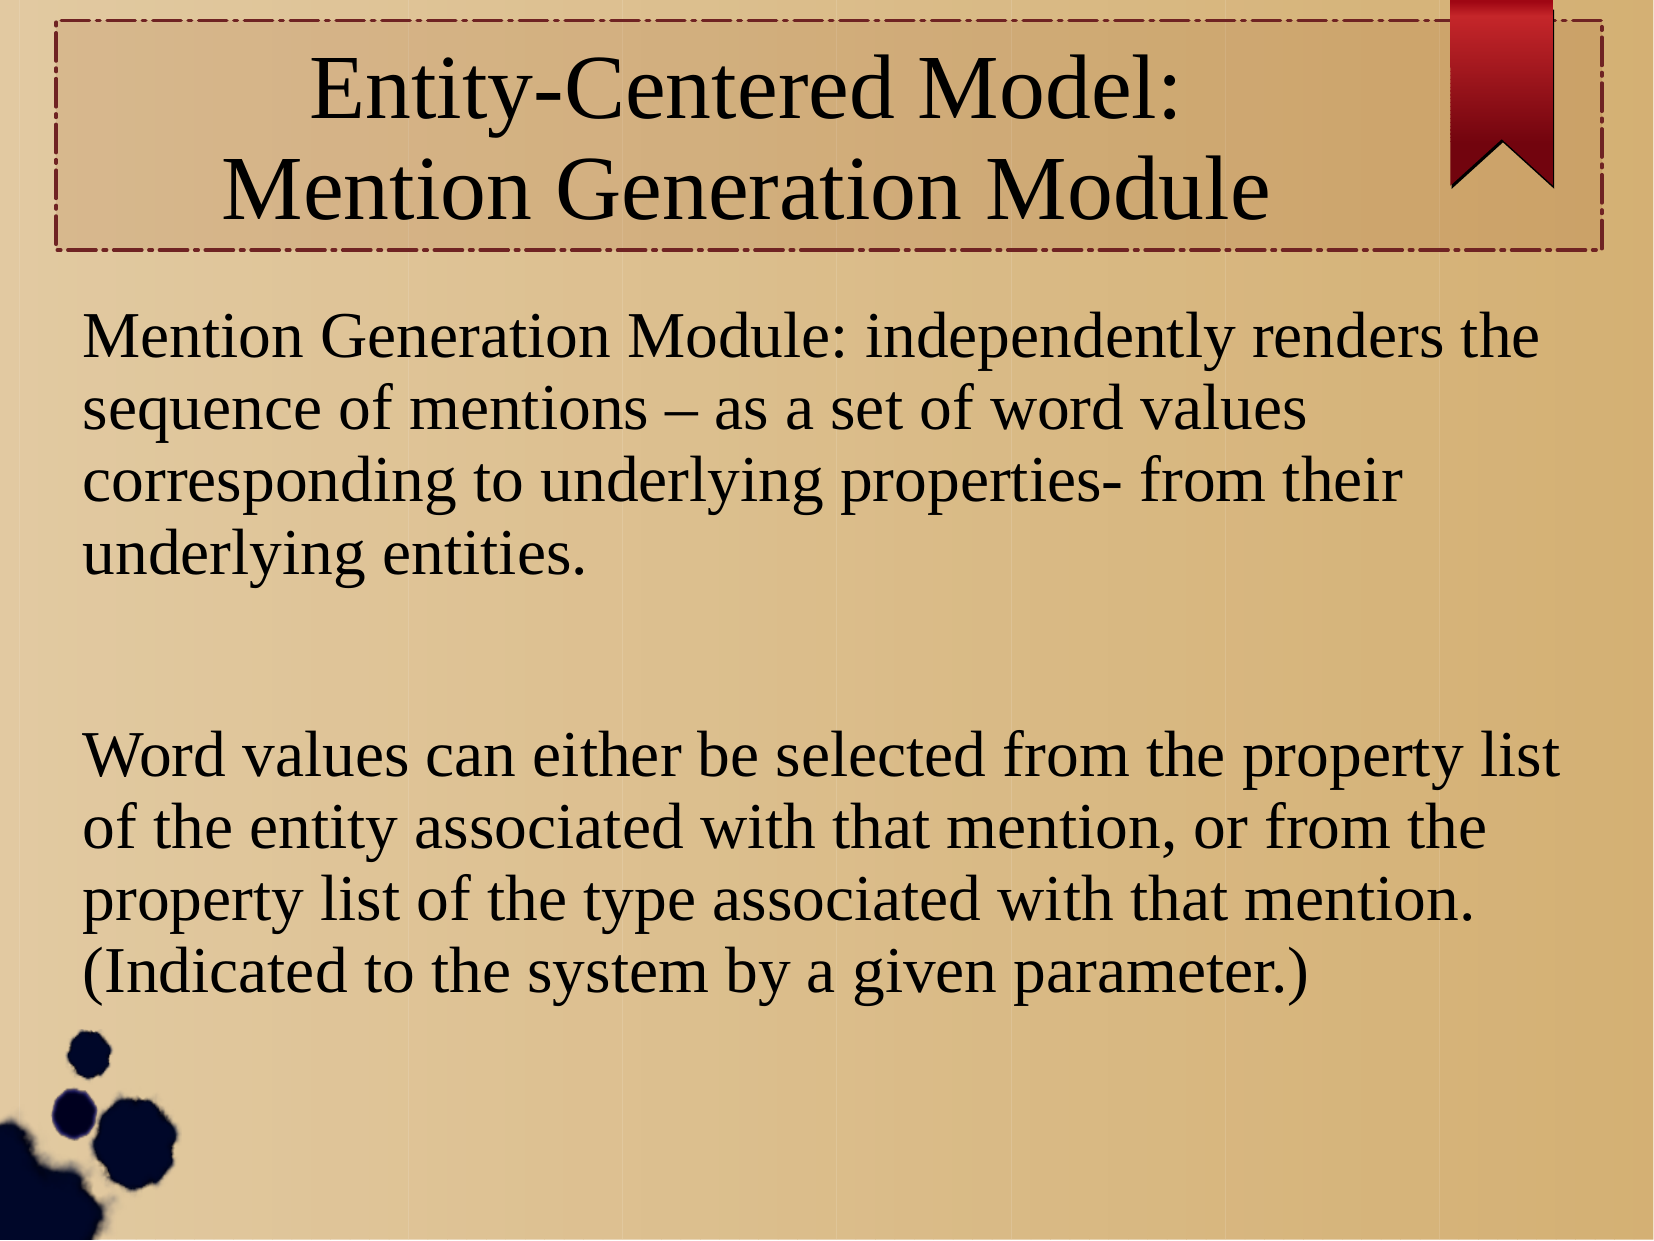

# Entity-Centered Model: Mention Generation Module
Mention Generation Module: independently renders the sequence of mentions – as a set of word values corresponding to underlying properties- from their underlying entities.
Word values can either be selected from the property list of the entity associated with that mention, or from the property list of the type associated with that mention. (Indicated to the system by a given parameter.)